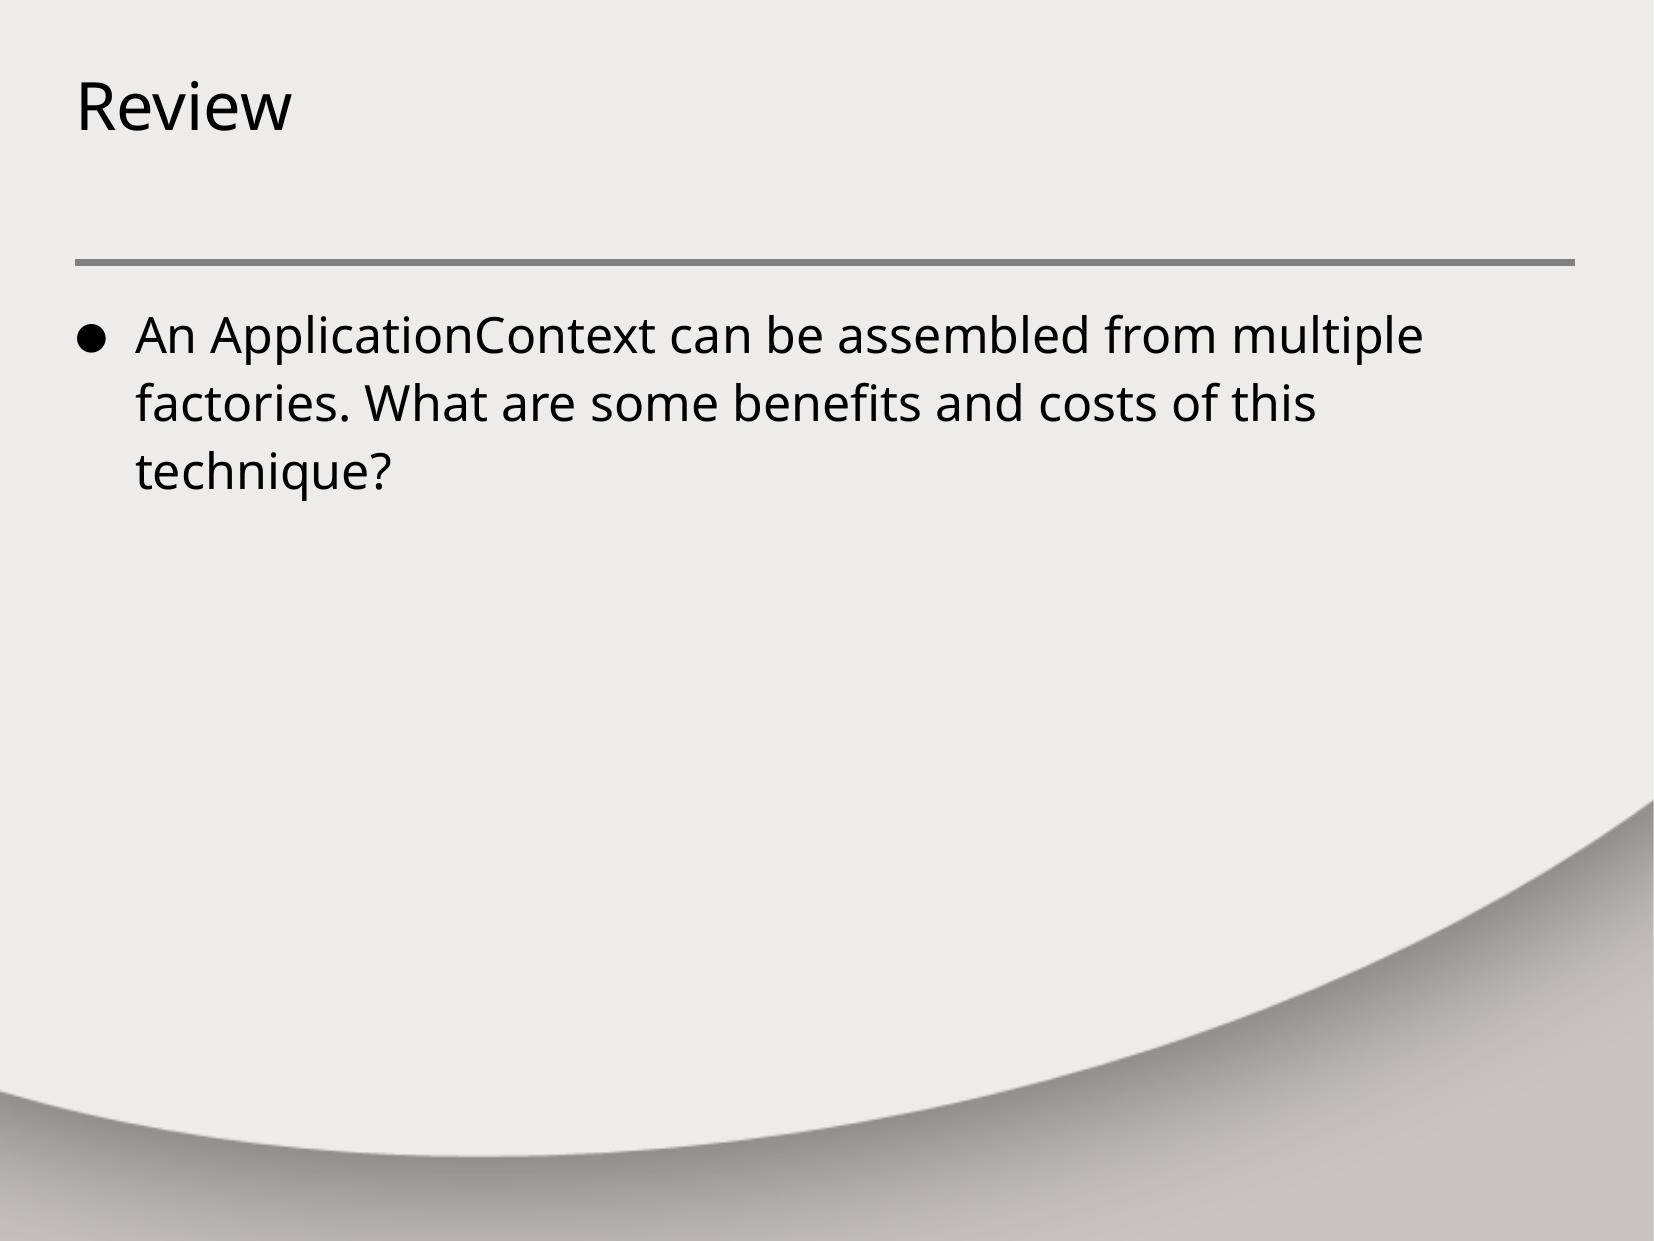

# Review
An ApplicationContext can be assembled from multiple factories. What are some benefits and costs of this technique?